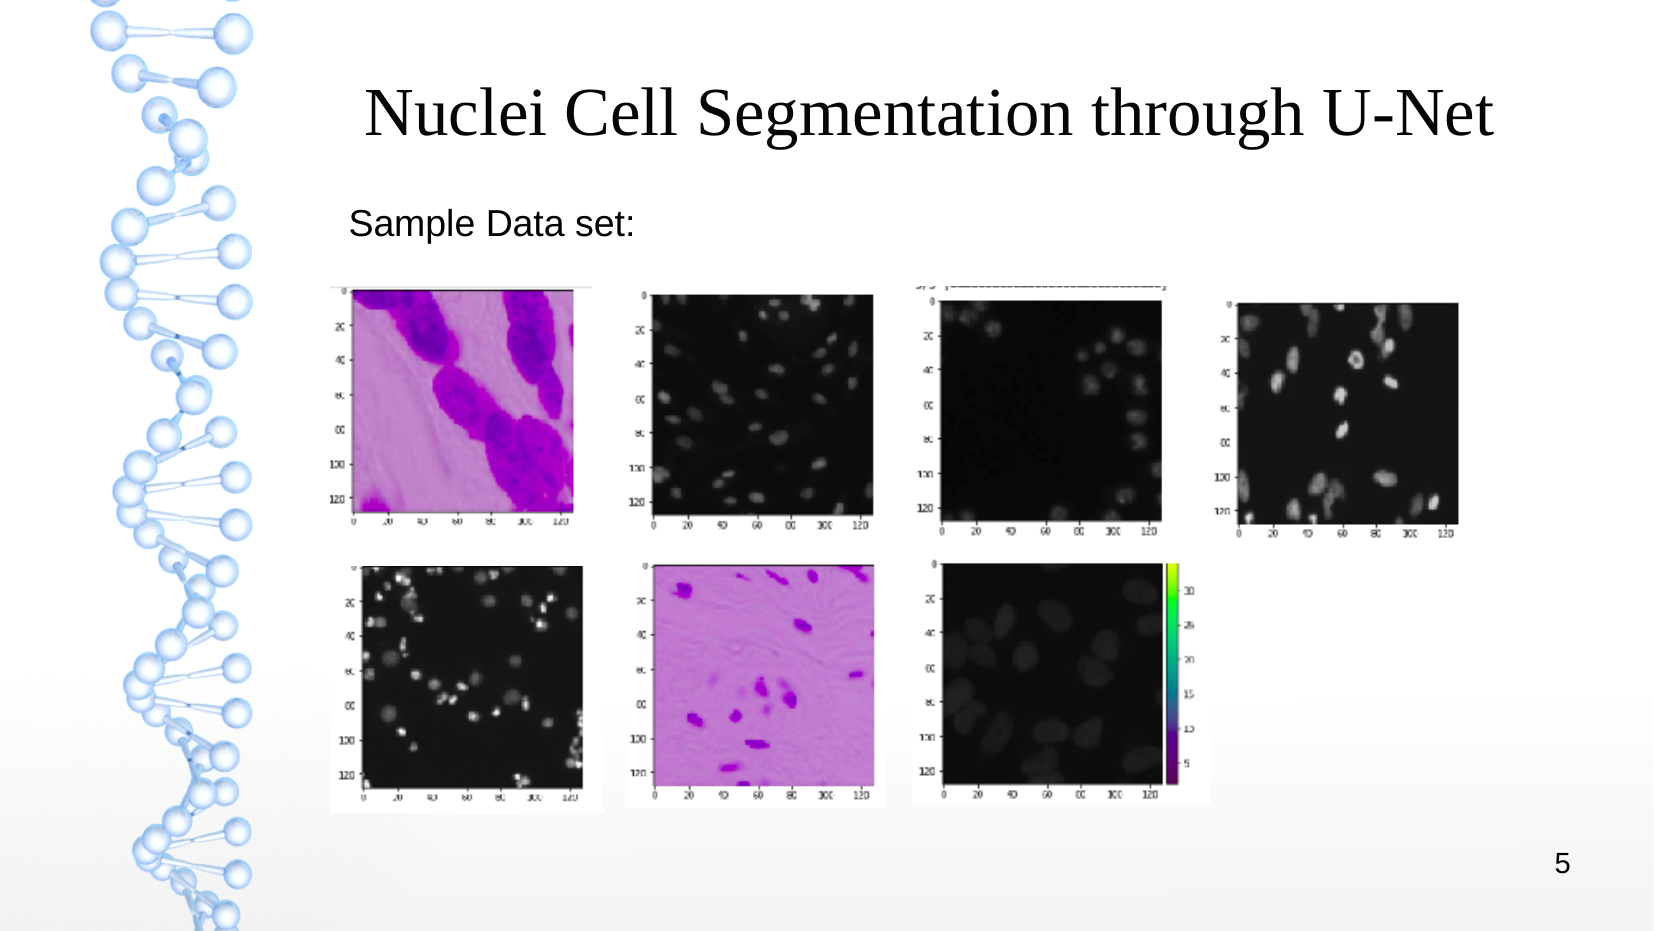

# Nuclei Cell Segmentation through U-Net
Sample Data set:
5